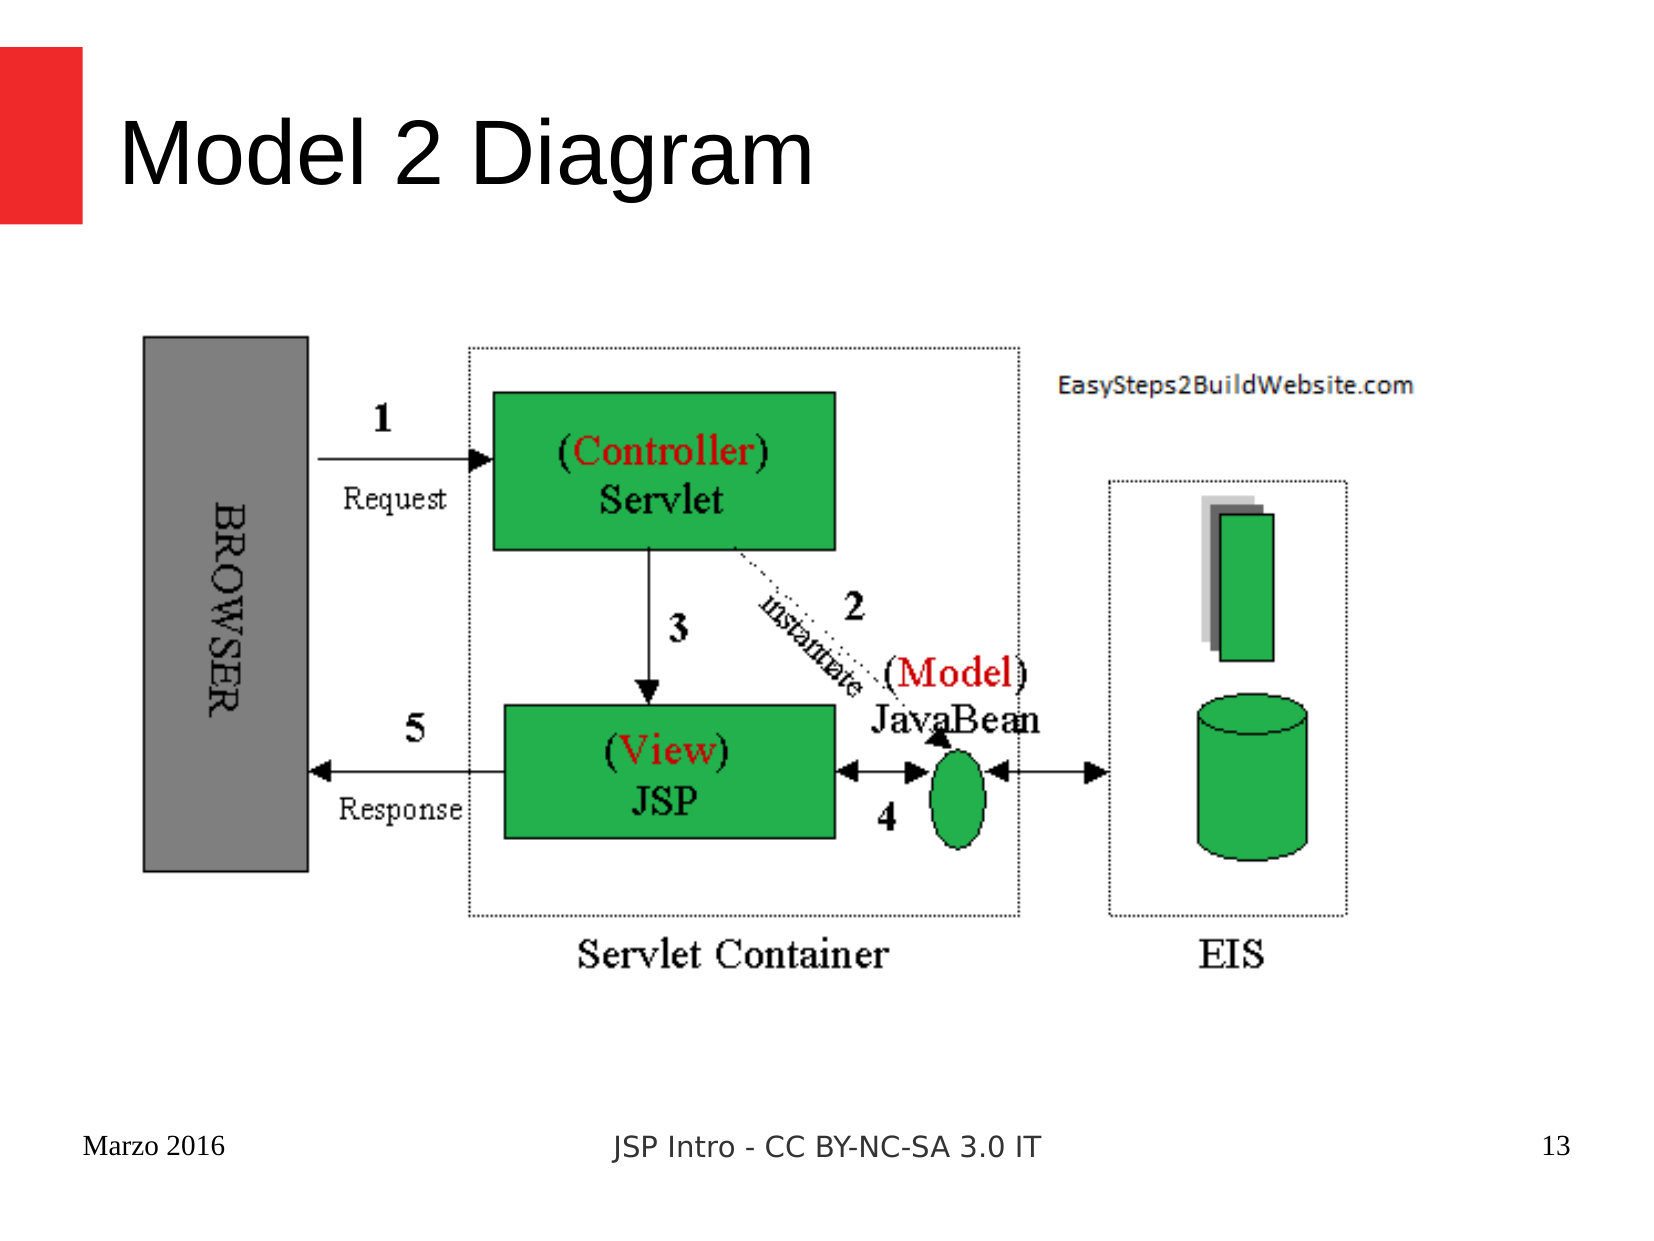

# Model 2 Diagram
Your Date Here
Your Footer Here
13